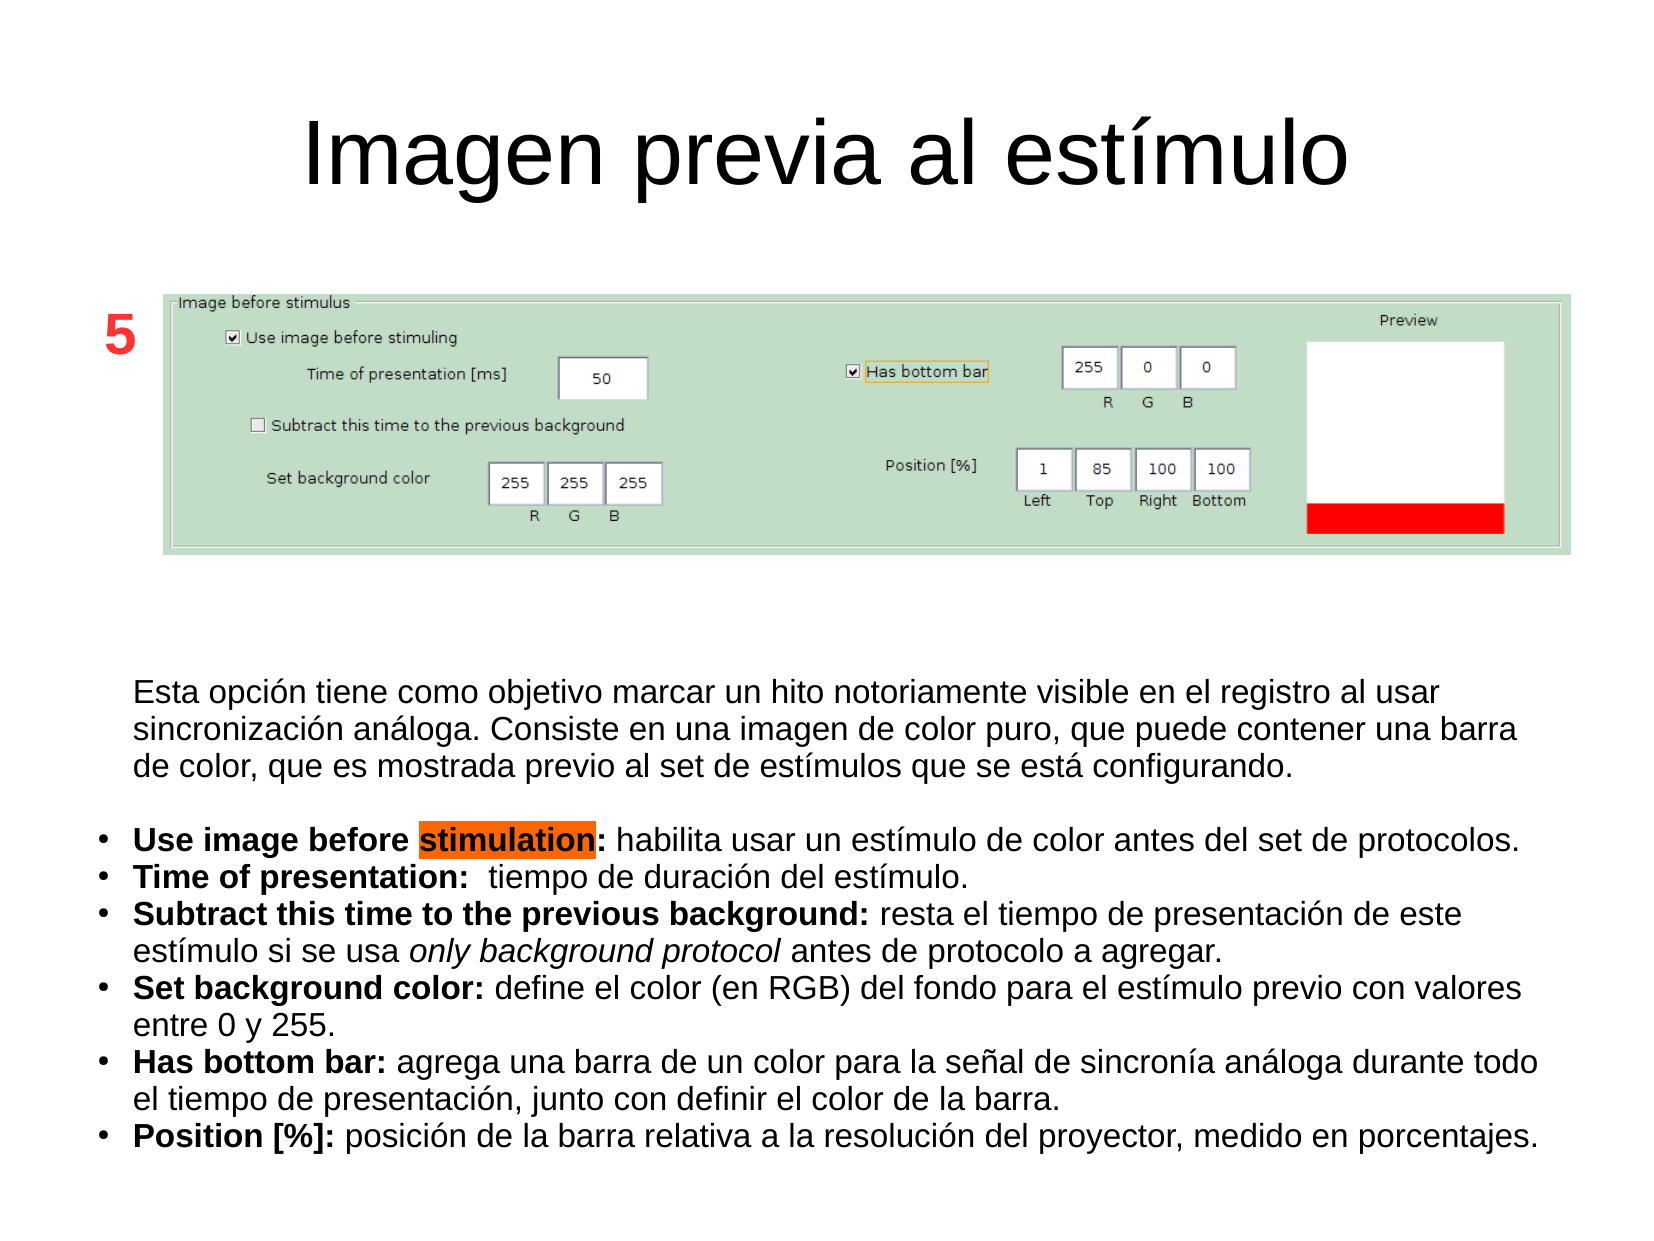

# Imagen previa al estímulo
5
Esta opción tiene como objetivo marcar un hito notoriamente visible en el registro al usar sincronización análoga. Consiste en una imagen de color puro, que puede contener una barra de color, que es mostrada previo al set de estímulos que se está configurando.
Use image before stimulation: habilita usar un estímulo de color antes del set de protocolos.
Time of presentation: tiempo de duración del estímulo.
Subtract this time to the previous background: resta el tiempo de presentación de este estímulo si se usa only background protocol antes de protocolo a agregar.
Set background color: define el color (en RGB) del fondo para el estímulo previo con valores entre 0 y 255.
Has bottom bar: agrega una barra de un color para la señal de sincronía análoga durante todo el tiempo de presentación, junto con definir el color de la barra.
Position [%]: posición de la barra relativa a la resolución del proyector, medido en porcentajes.